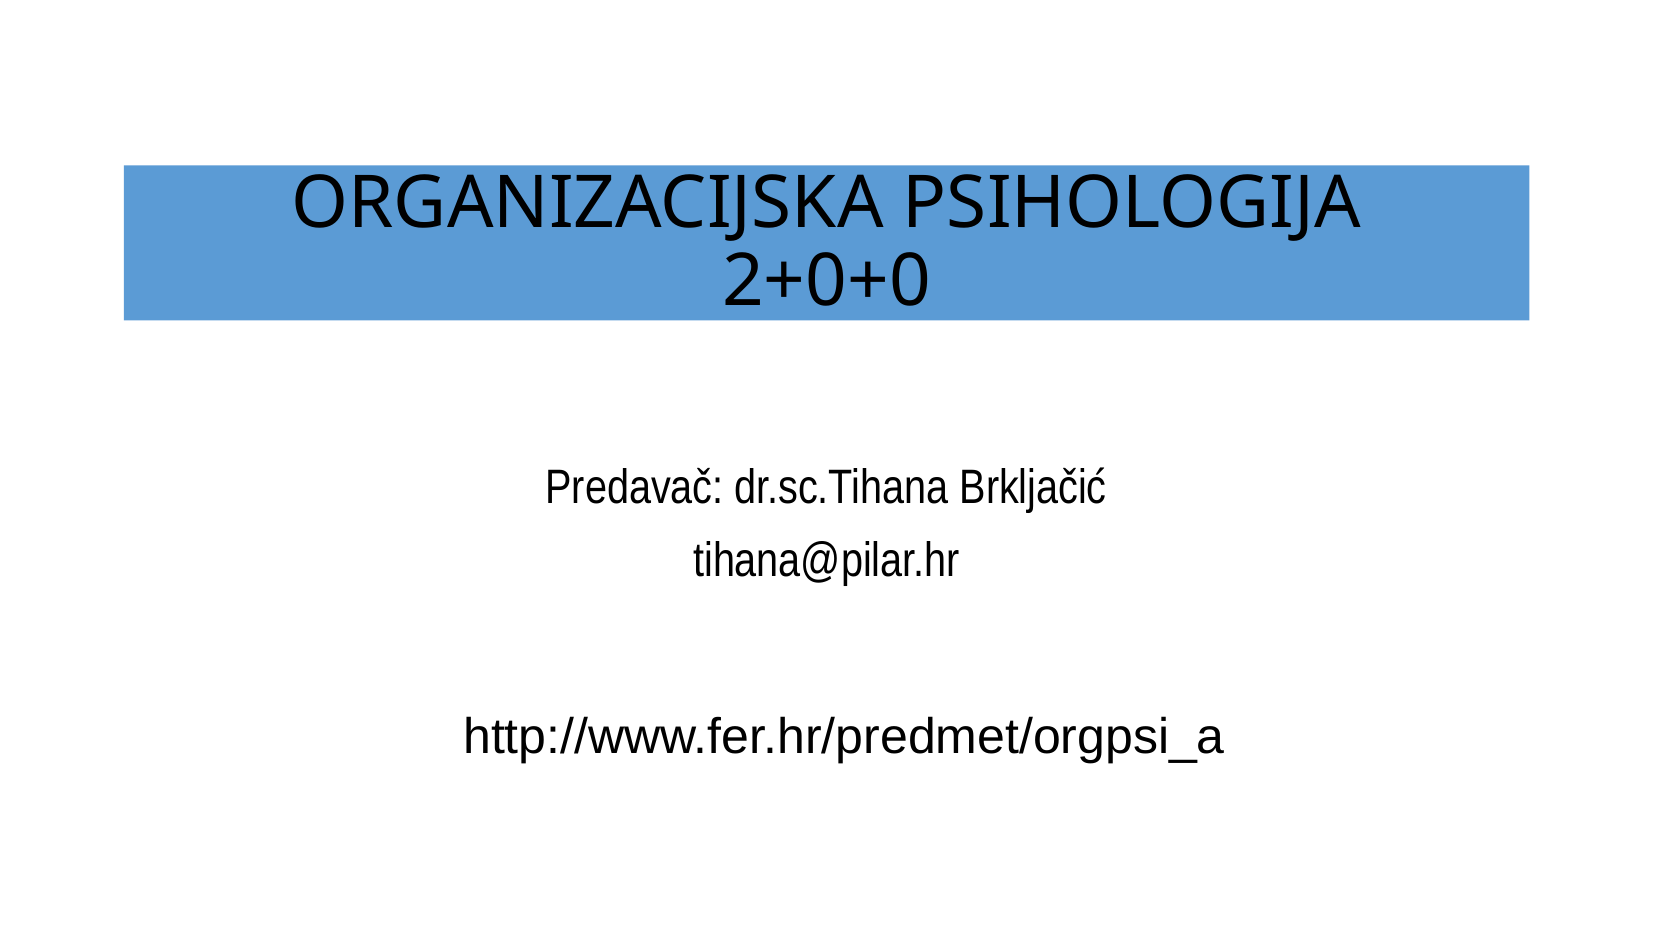

# ORGANIZACIJSKA PSIHOLOGIJA 2+0+0
Predavač: dr.sc.Tihana Brkljačić
tihana@pilar.hr
http://www.fer.hr/predmet/orgpsi_a